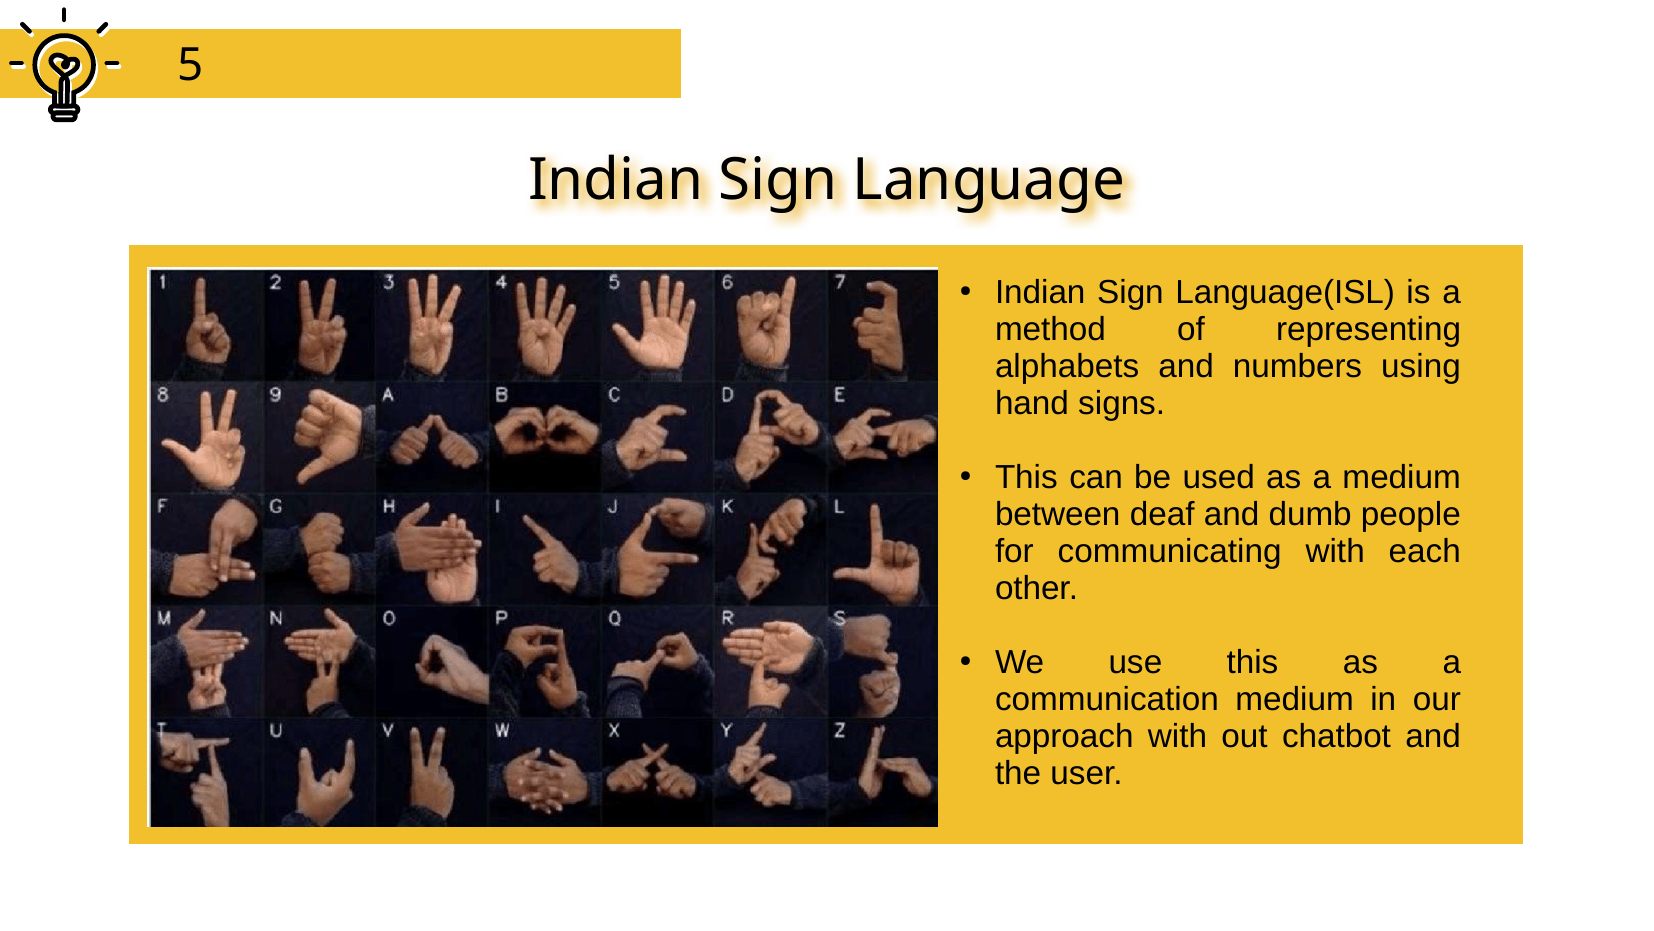

# 5
Indian Sign Language
Indian Sign Language(ISL) is a method of representing alphabets and numbers using hand signs.
This can be used as a medium between deaf and dumb people for communicating with each other.
We use this as a communication medium in our approach with out chatbot and the user.